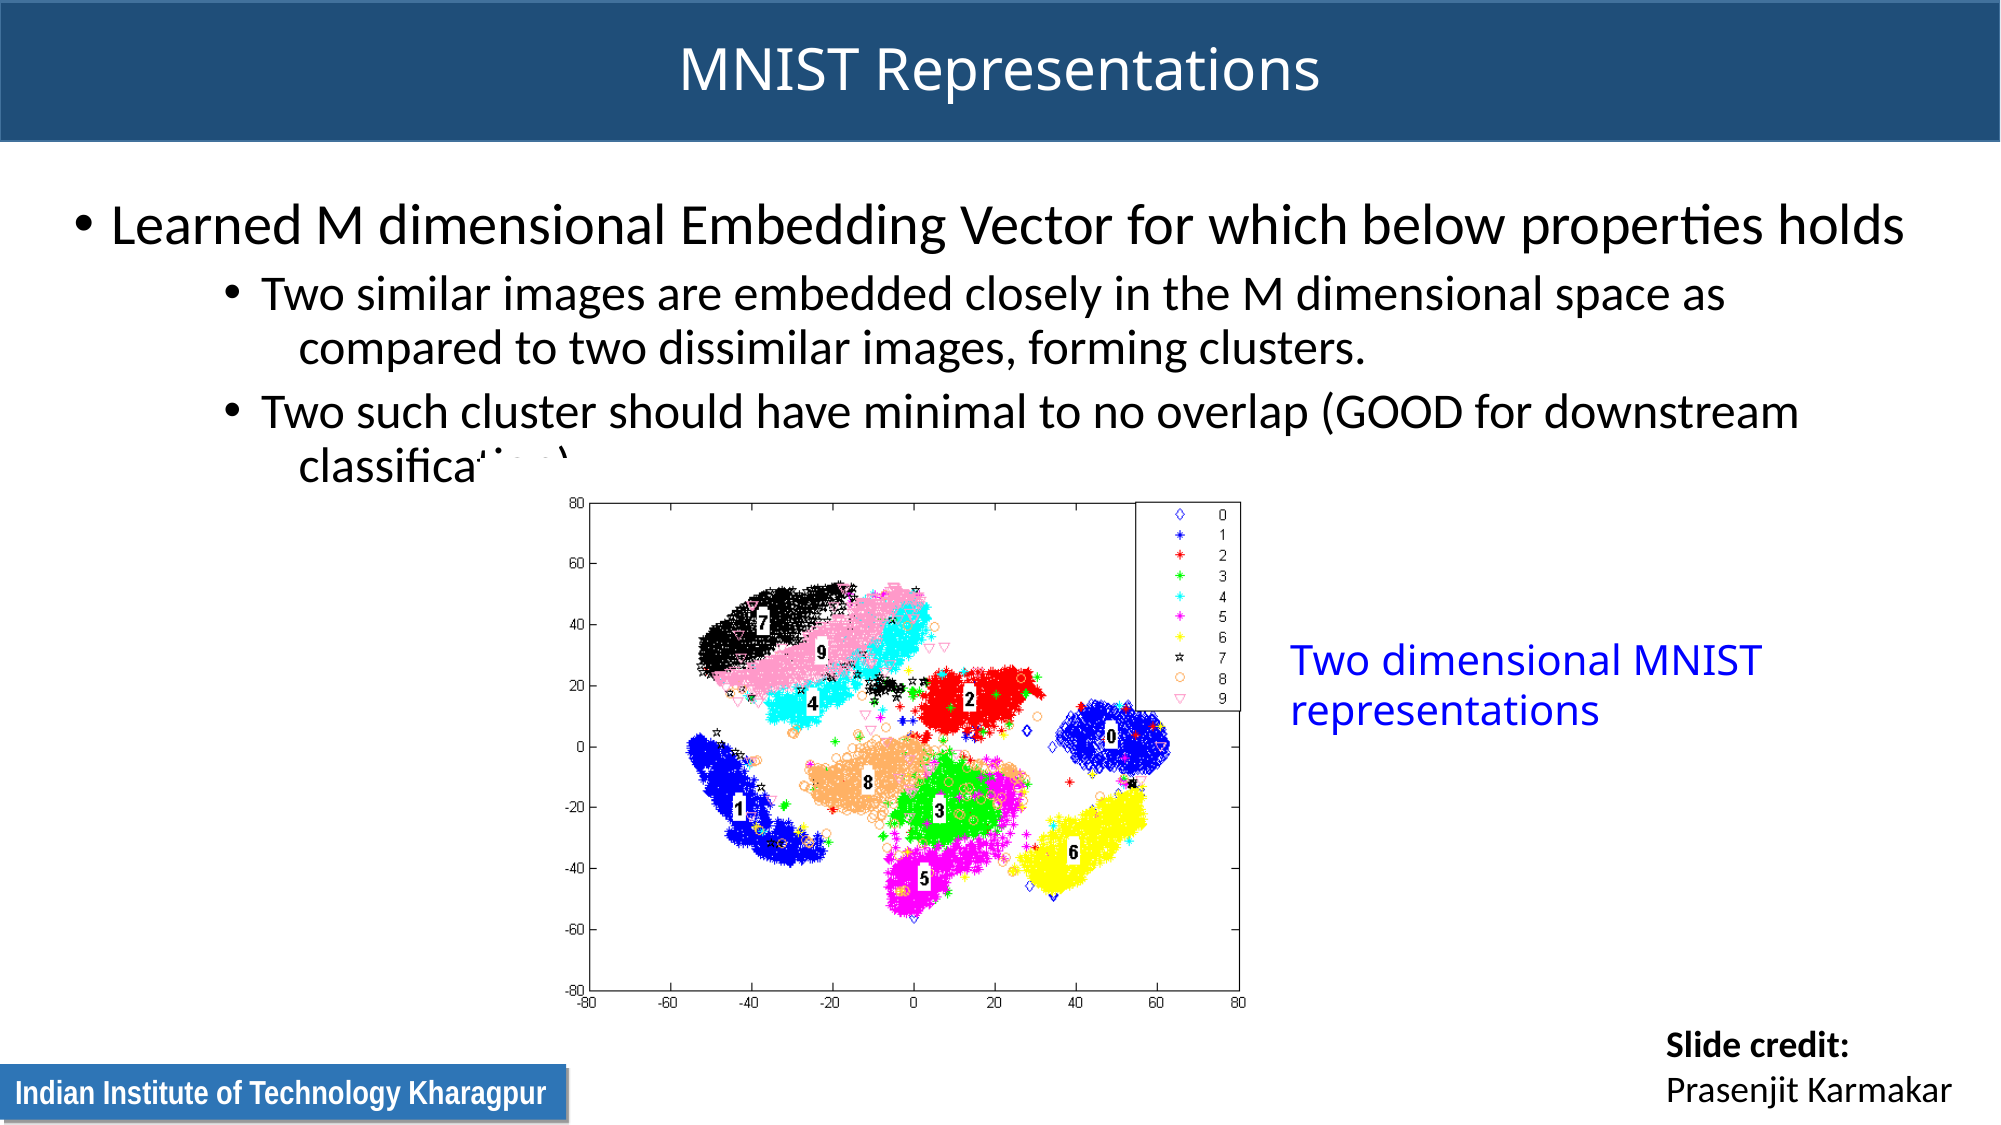

MNIST Representations
# Learned M dimensional Embedding Vector for which below properties holds
Two similar images are embedded closely in the M dimensional space as compared to two dissimilar images, forming clusters.
Two such cluster should have minimal to no overlap (GOOD for downstream classification)
Two dimensional MNIST representations
Slide credit: Prasenjit Karmakar